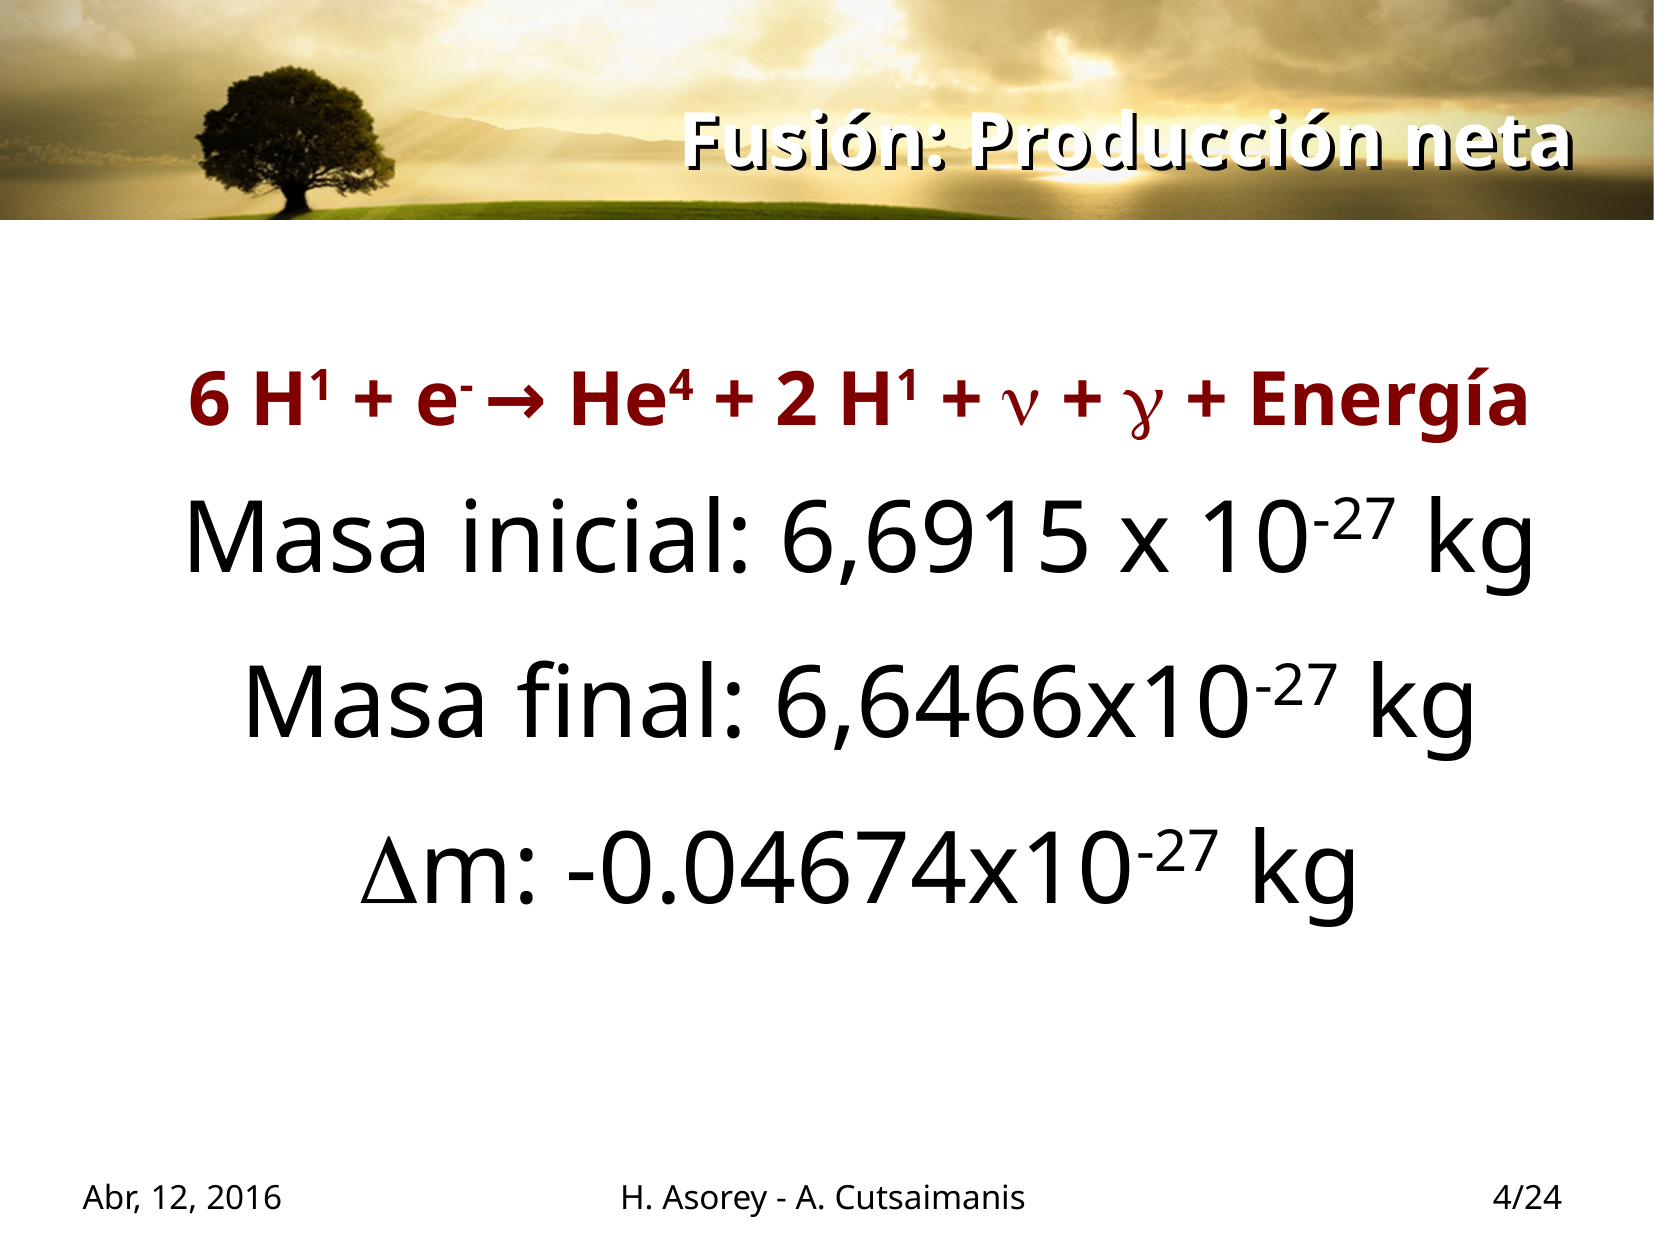

Fusión: Producción neta
6 H1 + e- → He4 + 2 H1 + n + g + Energía
# Masa inicial: 6,6915 x 10-27 kg
Masa final: 6,6466x10-27 kg
Dm: -0.04674x10-27 kg
Abr, 12, 2016
H. Asorey - A. Cutsaimanis
4